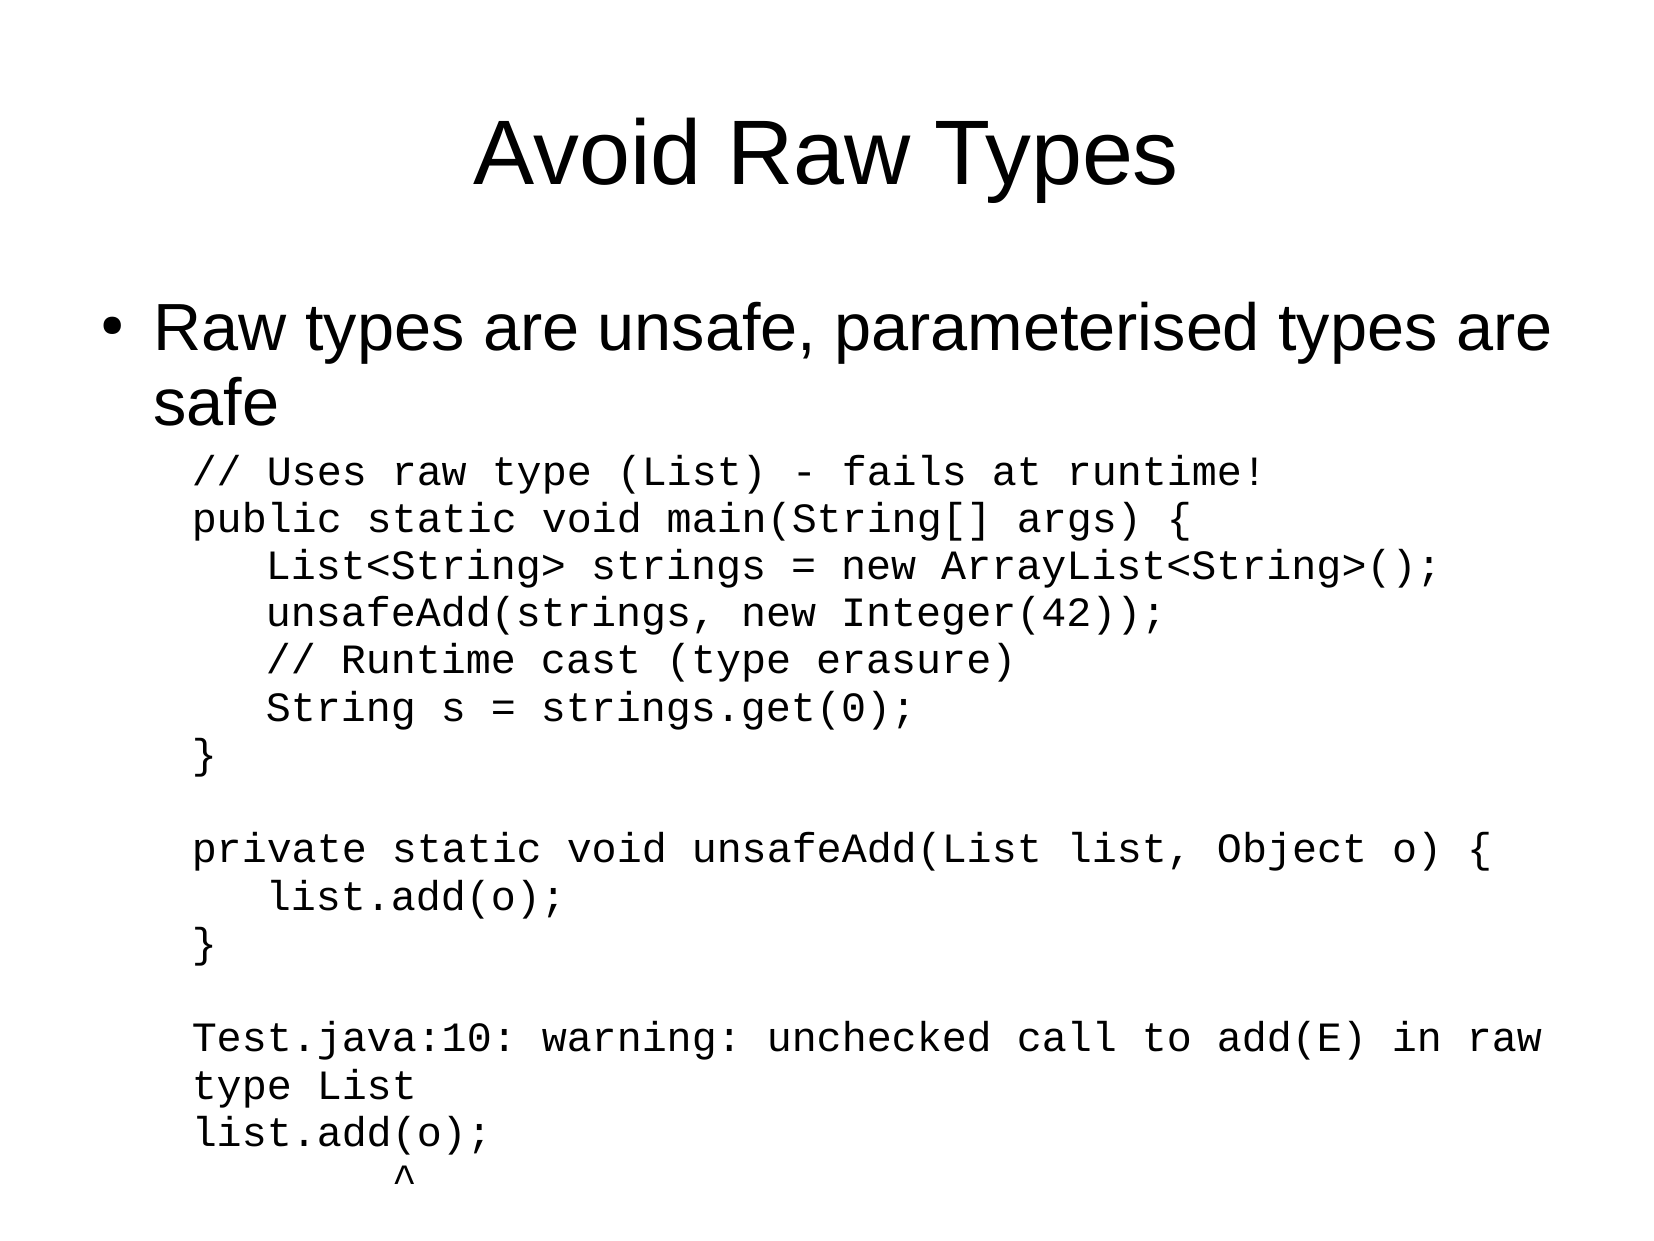

# Avoid Raw Types
Raw types are unsafe, parameterised types are safe
// Uses raw type (List) - fails at runtime!
public static void main(String[] args) {
	List<String> strings = new ArrayList<String>();
	unsafeAdd(strings, new Integer(42));
	// Runtime cast (type erasure)
	String s = strings.get(0);
}
private static void unsafeAdd(List list, Object o) {
	list.add(o);
}
Test.java:10: warning: unchecked call to add(E) in raw type List
list.add(o);
 ^